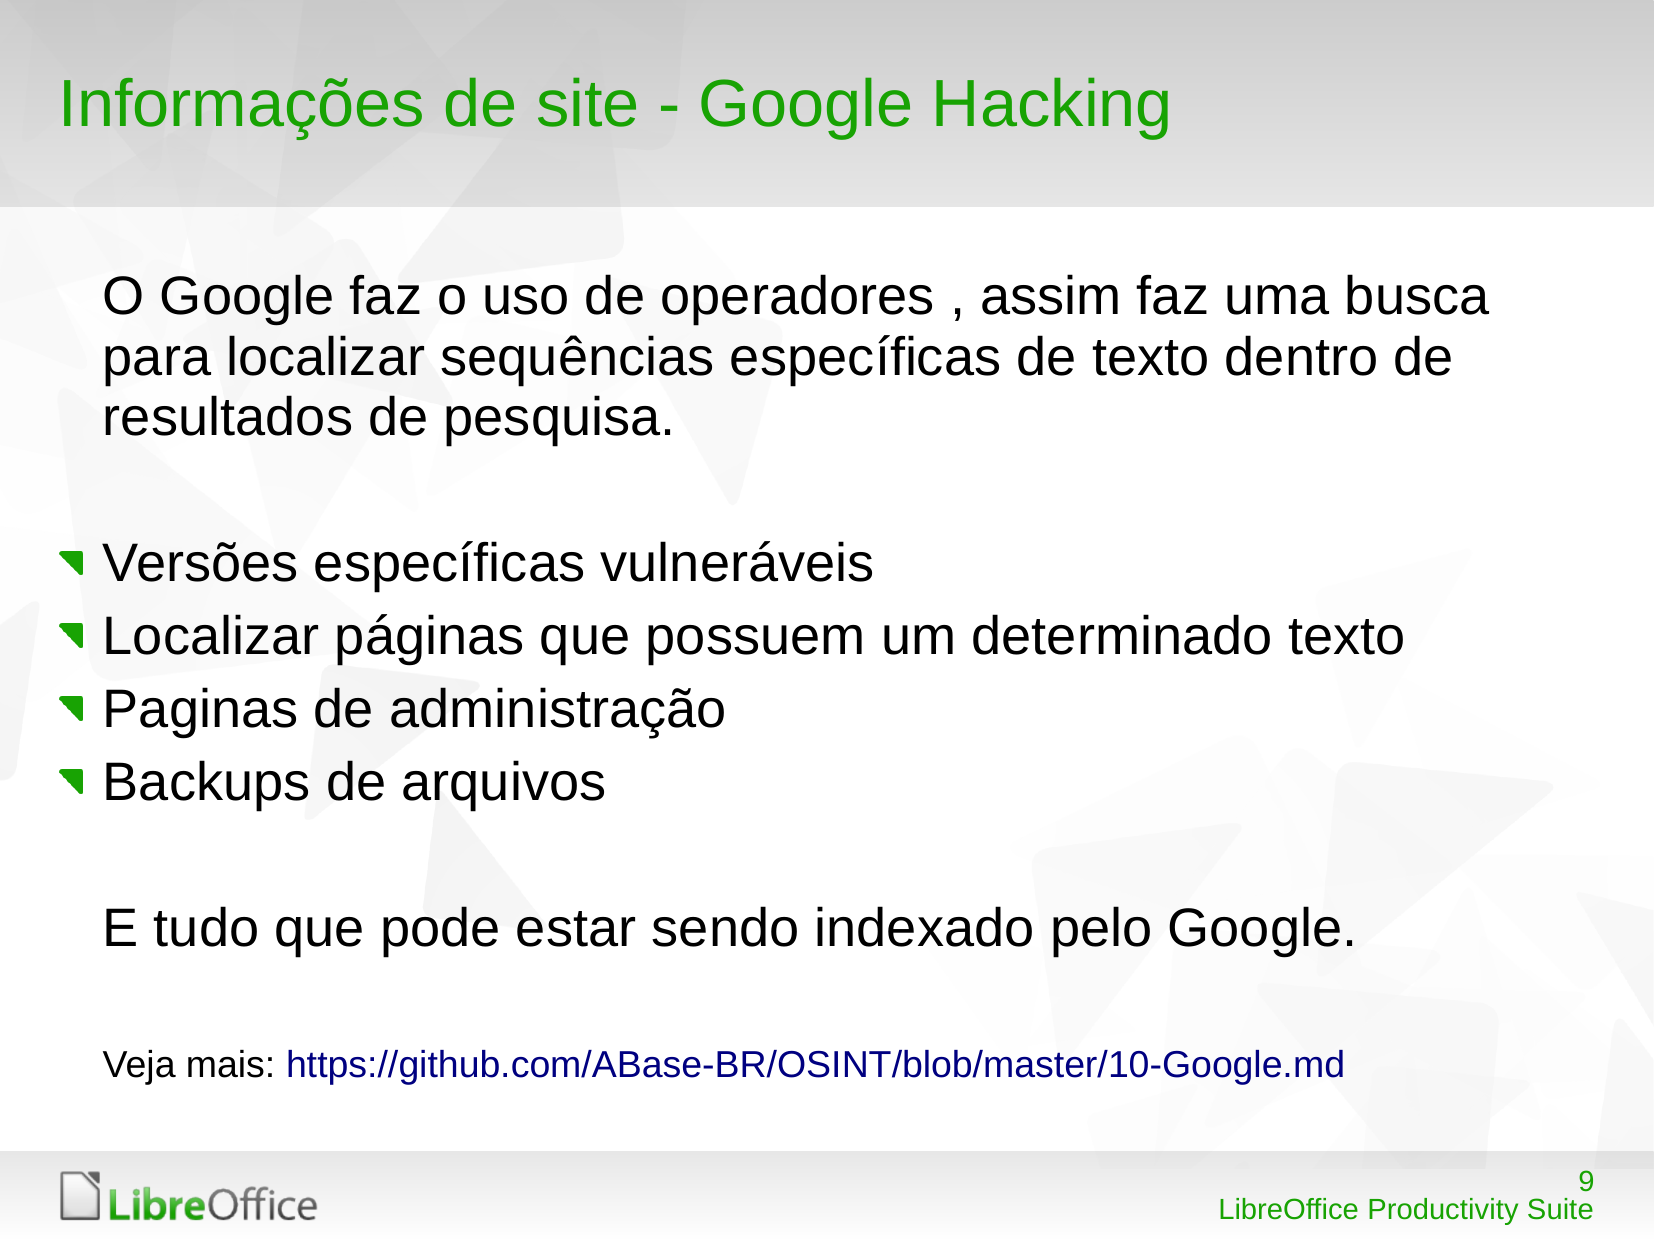

# Informações de site - Google Hacking
O Google faz o uso de operadores , assim faz uma busca para localizar sequências específicas de texto dentro de resultados de pesquisa.
Versões específicas vulneráveis
Localizar páginas que possuem um determinado texto
Paginas de administração
Backups de arquivos
E tudo que pode estar sendo indexado pelo Google.
Veja mais: https://github.com/ABase-BR/OSINT/blob/master/10-Google.md
9
LibreOffice Productivity Suite